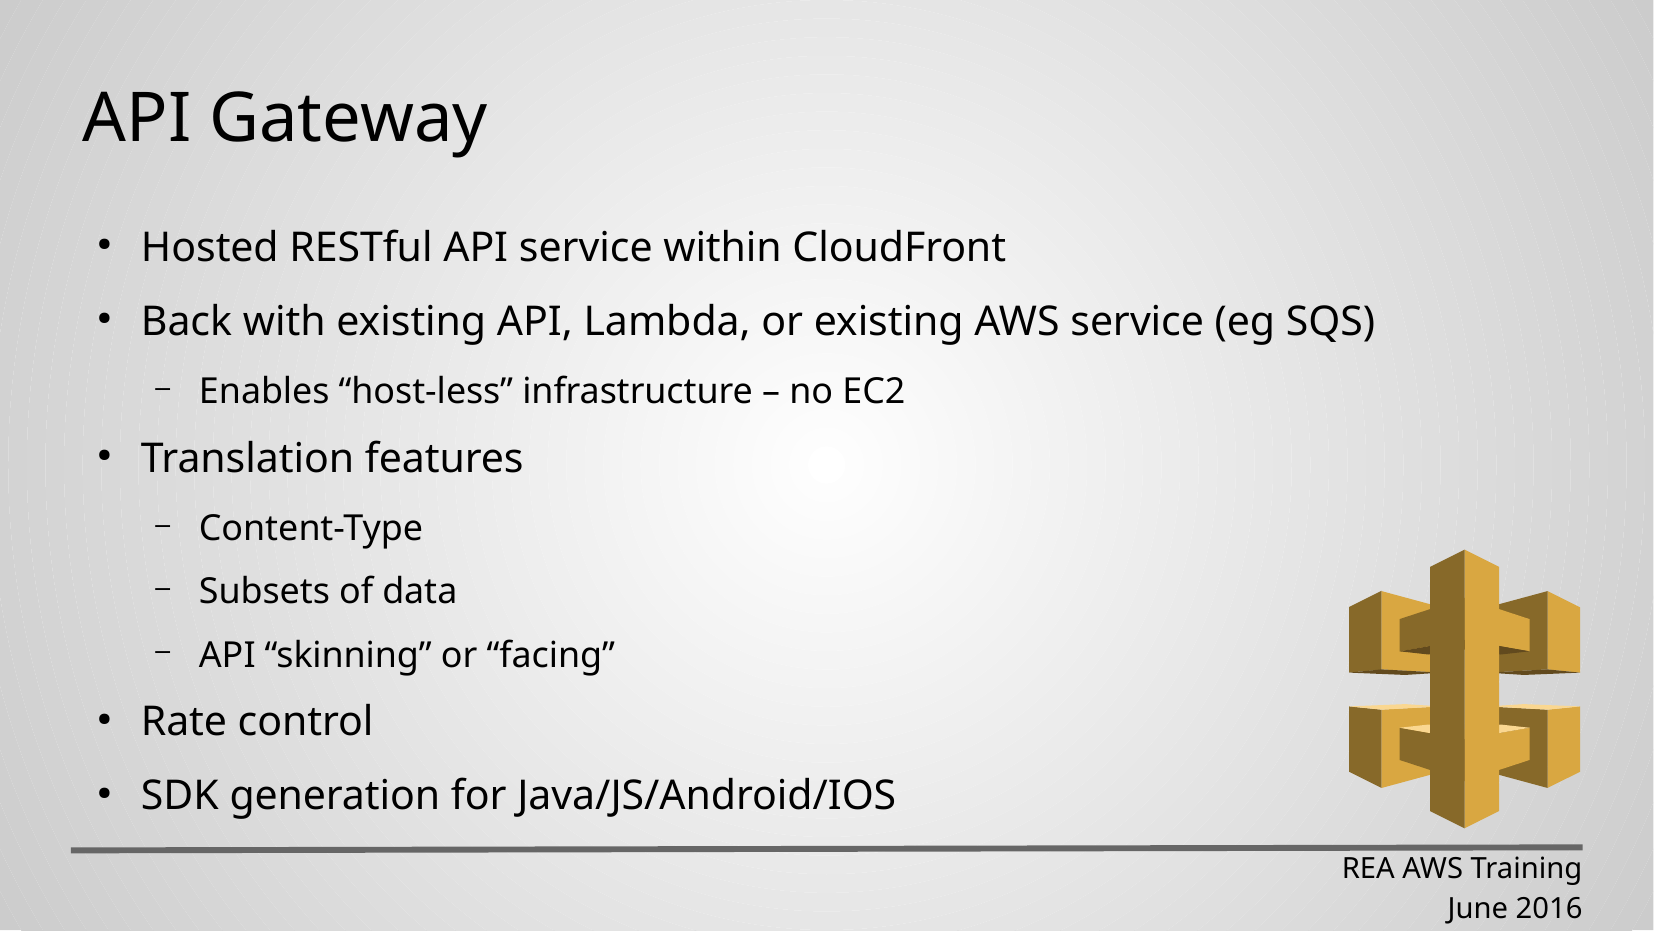

# API Gateway
Hosted RESTful API service within CloudFront
Back with existing API, Lambda, or existing AWS service (eg SQS)
Enables “host-less” infrastructure – no EC2
Translation features
Content-Type
Subsets of data
API “skinning” or “facing”
Rate control
SDK generation for Java/JS/Android/IOS